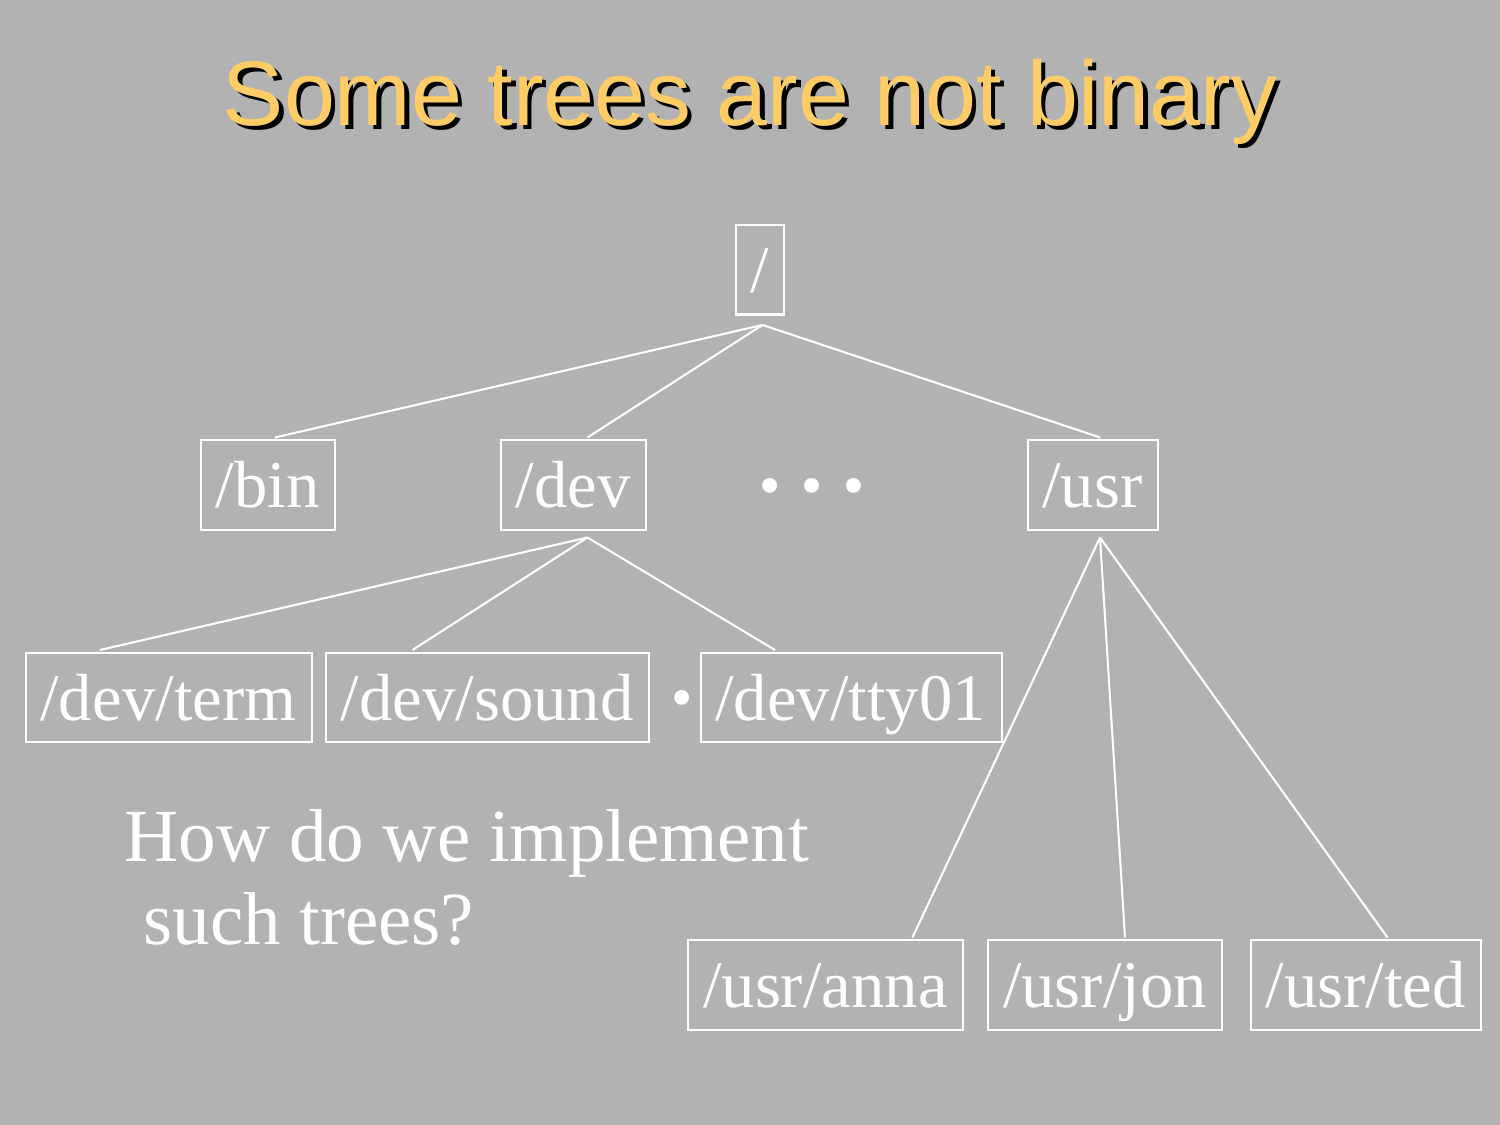

# Some trees are not binary
/
…
/bin
/dev
/usr
.
/dev/term
/dev/sound
/dev/tty01
/usr/anna
/usr/jon
/usr/ted
How do we implement
 such trees?